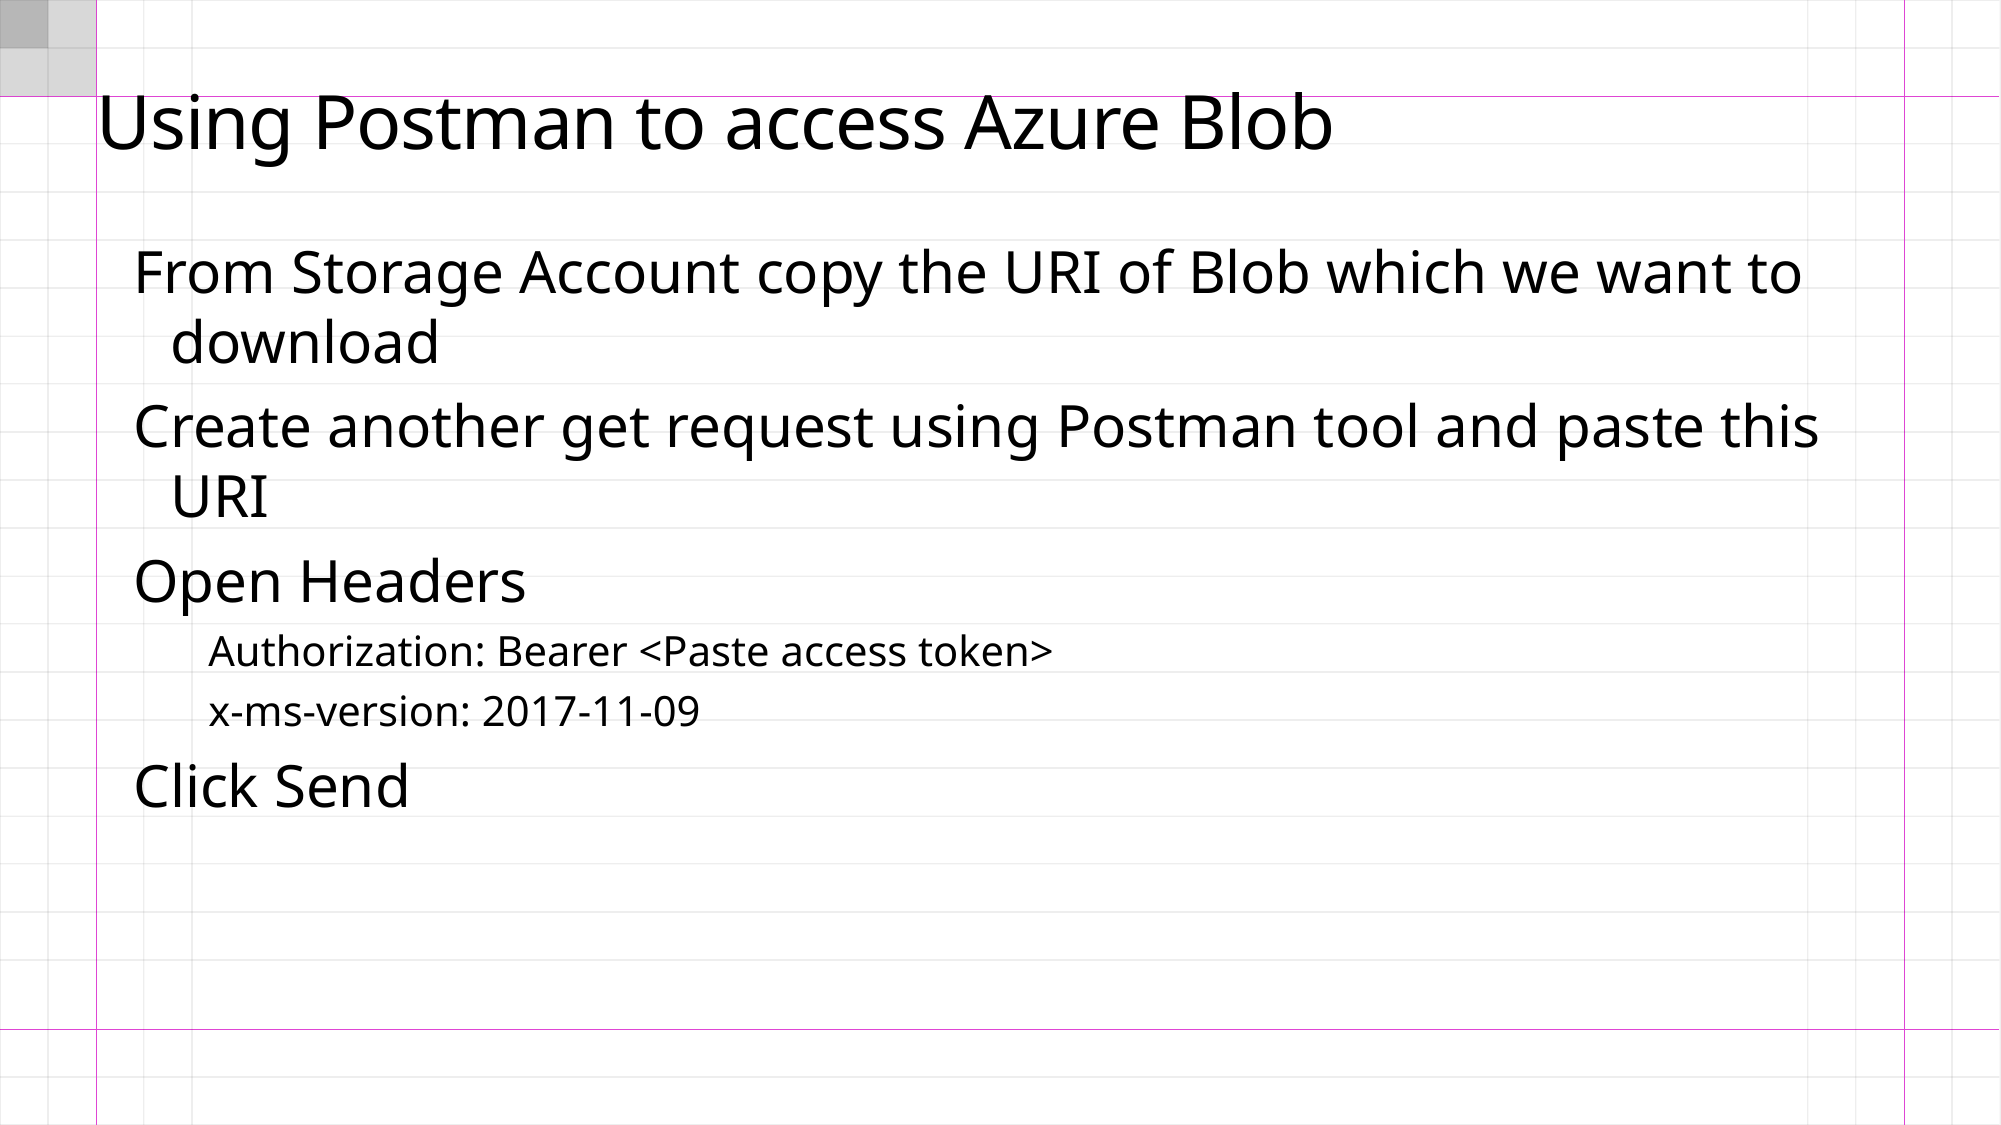

# Using Postman to access Azure Blob
From Storage Account copy the URI of Blob which we want to download
Create another get request using Postman tool and paste this URI
Open Headers
Authorization: Bearer <Paste access token>
x-ms-version: 2017-11-09
Click Send